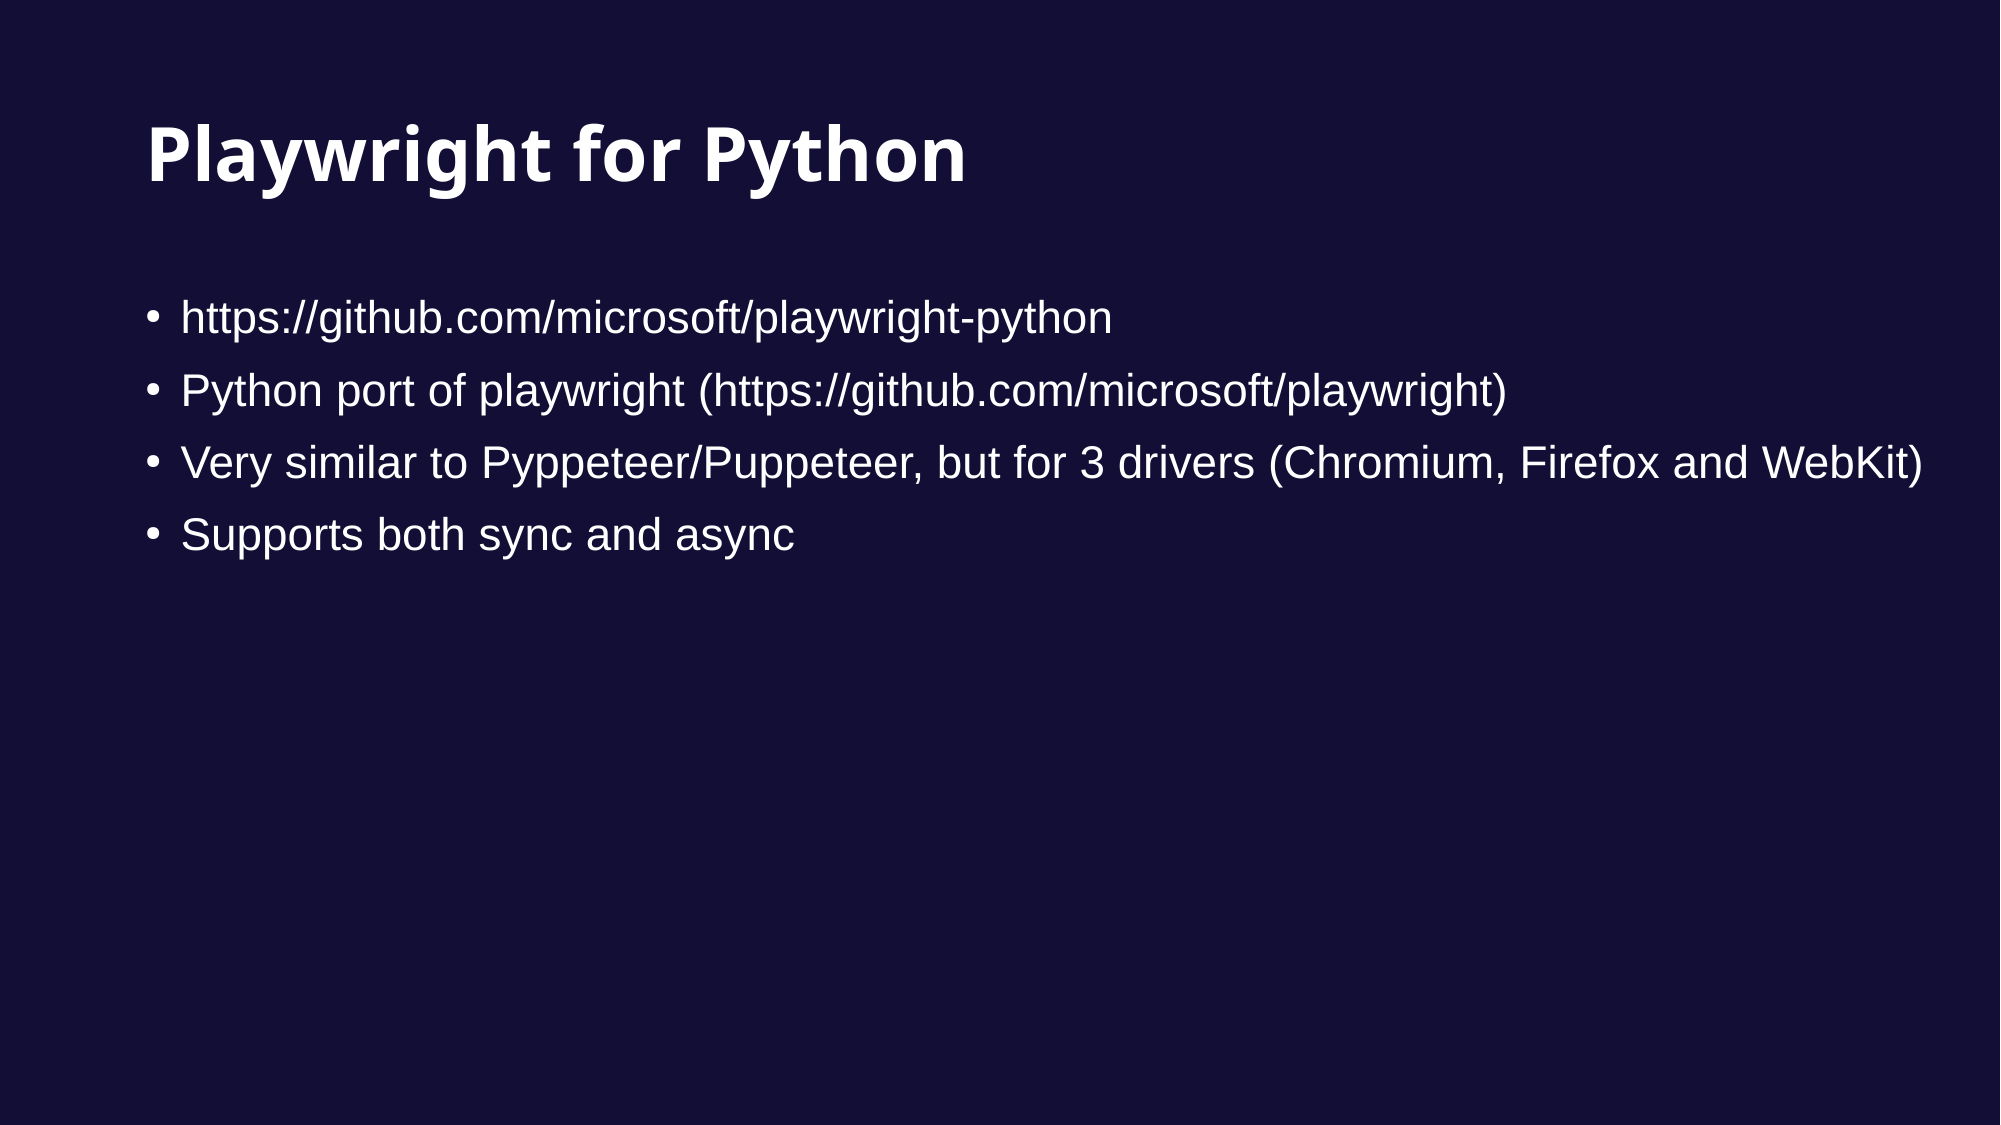

Playwright for Python
https://github.com/microsoft/playwright-python
Python port of playwright (https://github.com/microsoft/playwright)
Very similar to Pyppeteer/Puppeteer, but for 3 drivers (Chromium, Firefox and WebKit)
Supports both sync and async